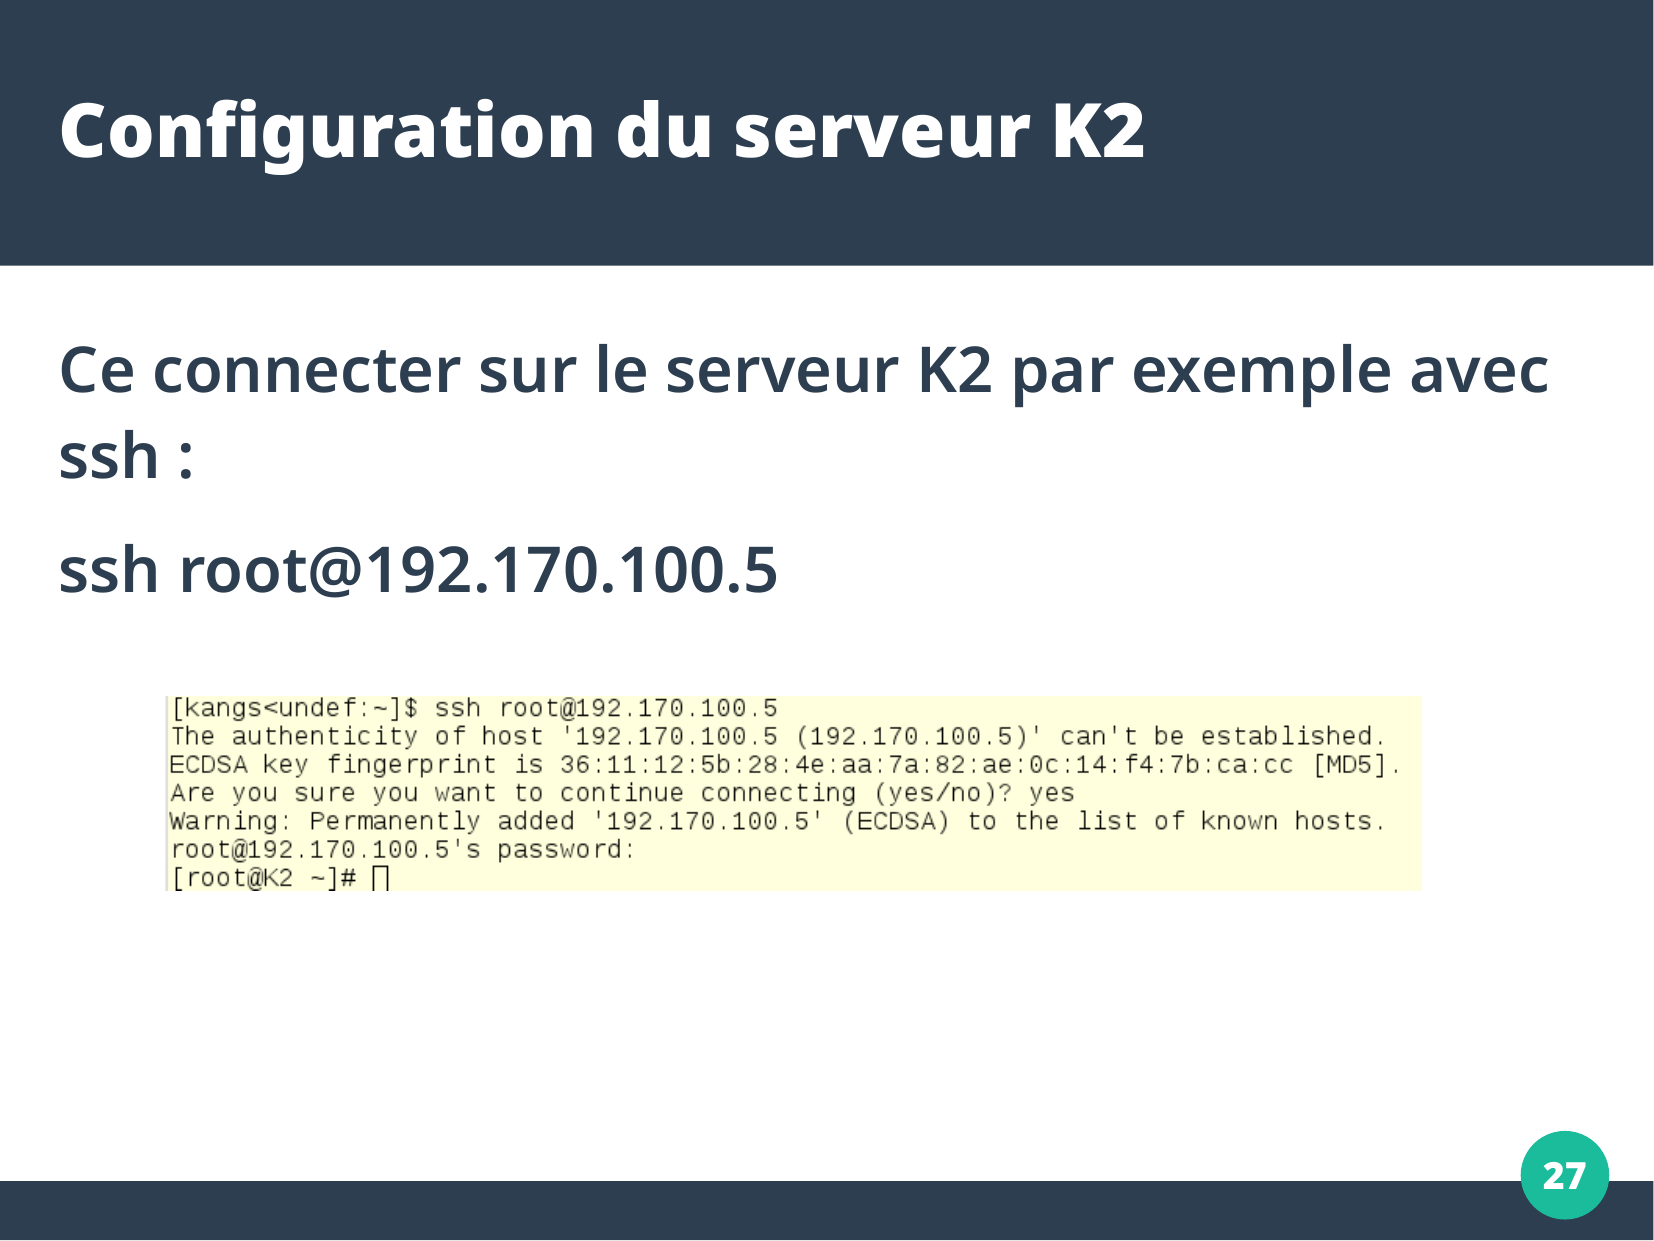

# Configuration du serveur K2
Ce connecter sur le serveur K2 par exemple avec ssh :
ssh root@192.170.100.5
27